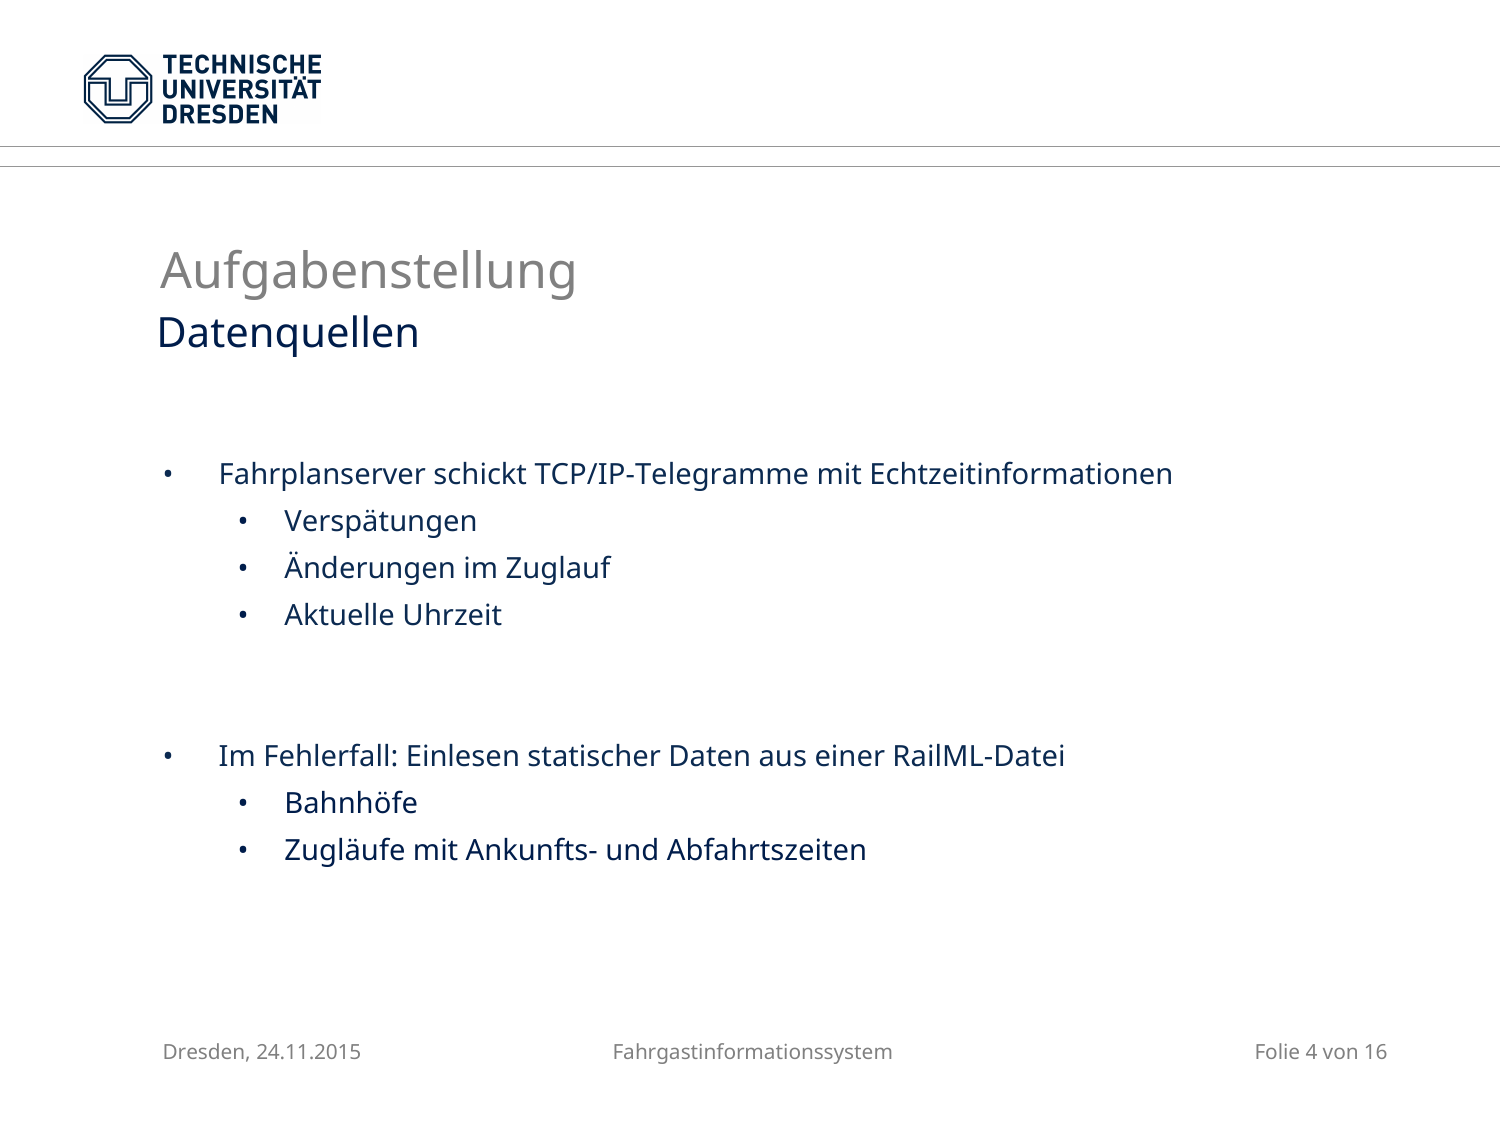

# Aufgabenstellung
Datenquellen
Fahrplanserver schickt TCP/IP-Telegramme mit Echtzeitinformationen
Verspätungen
Änderungen im Zuglauf
Aktuelle Uhrzeit
Im Fehlerfall: Einlesen statischer Daten aus einer RailML-Datei
Bahnhöfe
Zugläufe mit Ankunfts- und Abfahrtszeiten
4